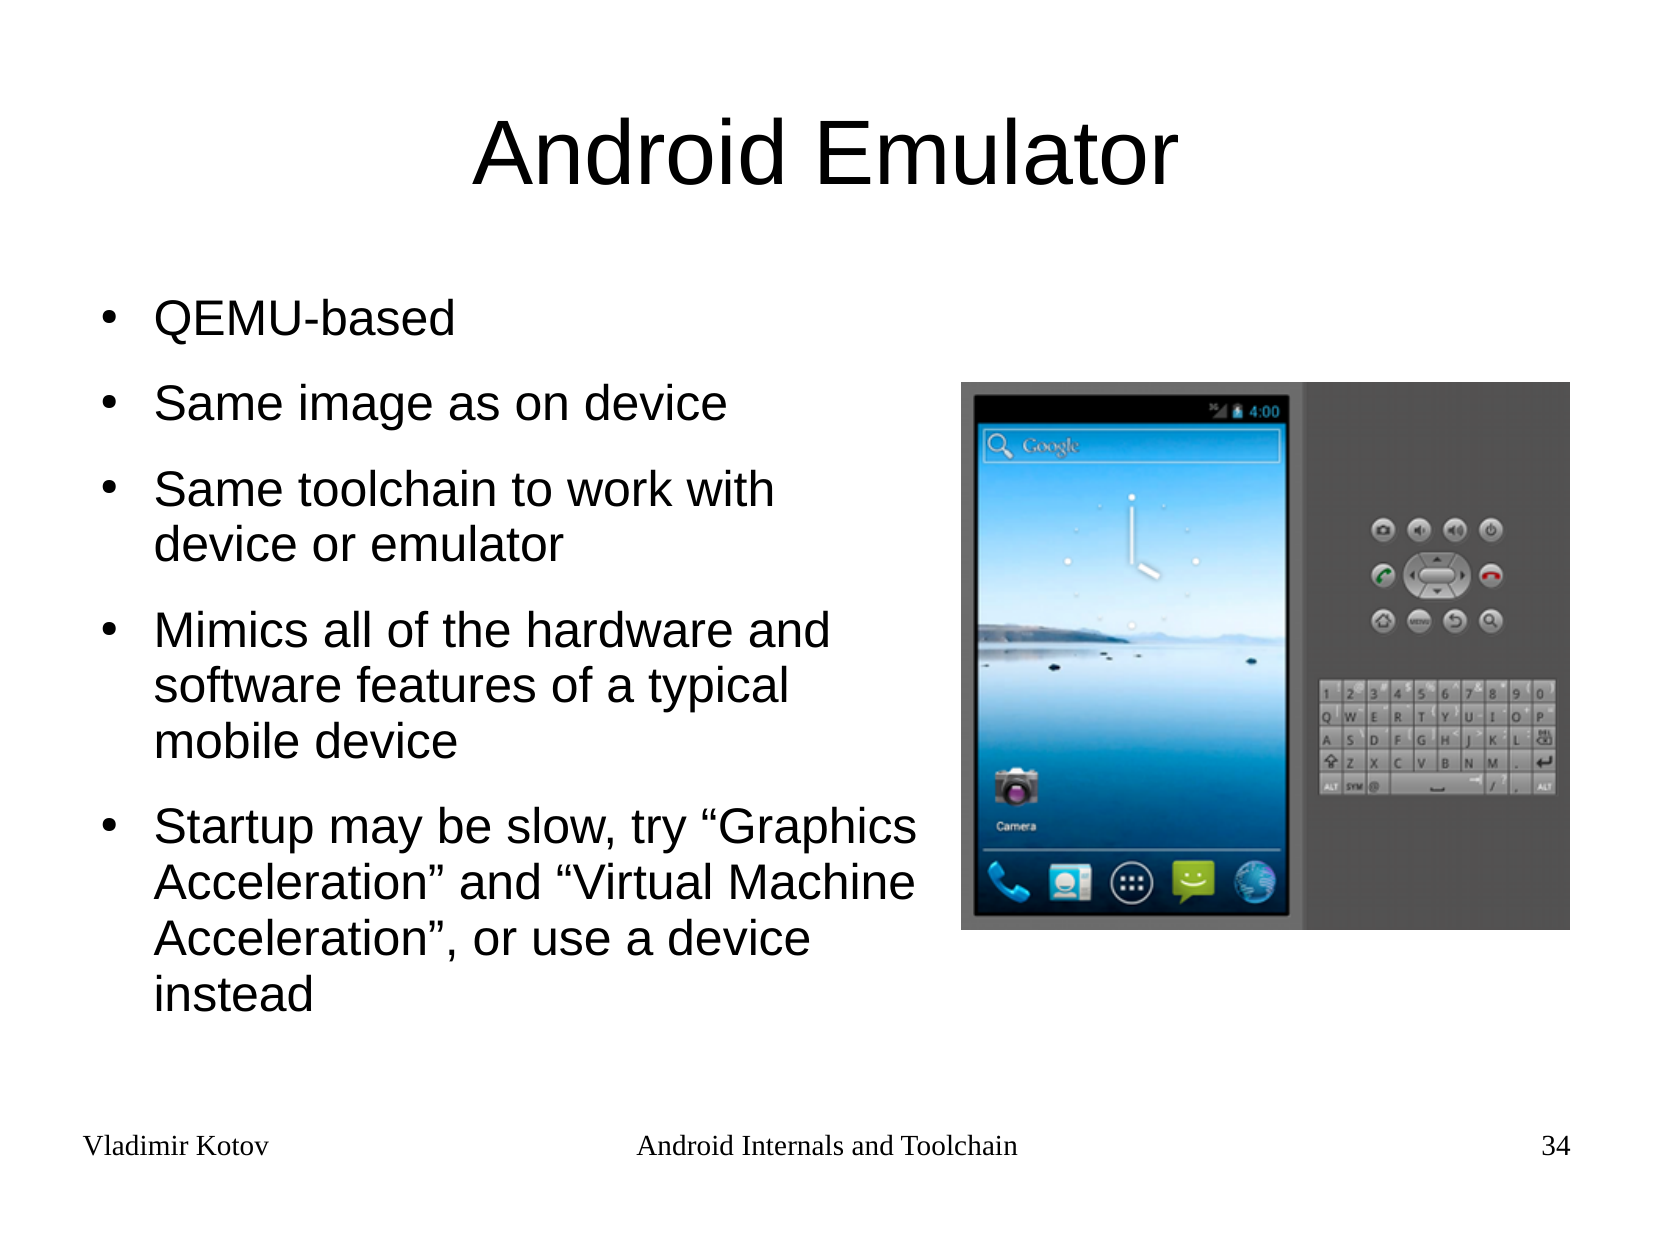

# Android Emulator
QEMU-based
Same image as on device
Same toolchain to work with device or emulator
Mimics all of the hardware and software features of a typical mobile device
Startup may be slow, try “Graphics Acceleration” and “Virtual Machine Acceleration”, or use a device instead
Vladimir Kotov
Android Internals and Toolchain
34